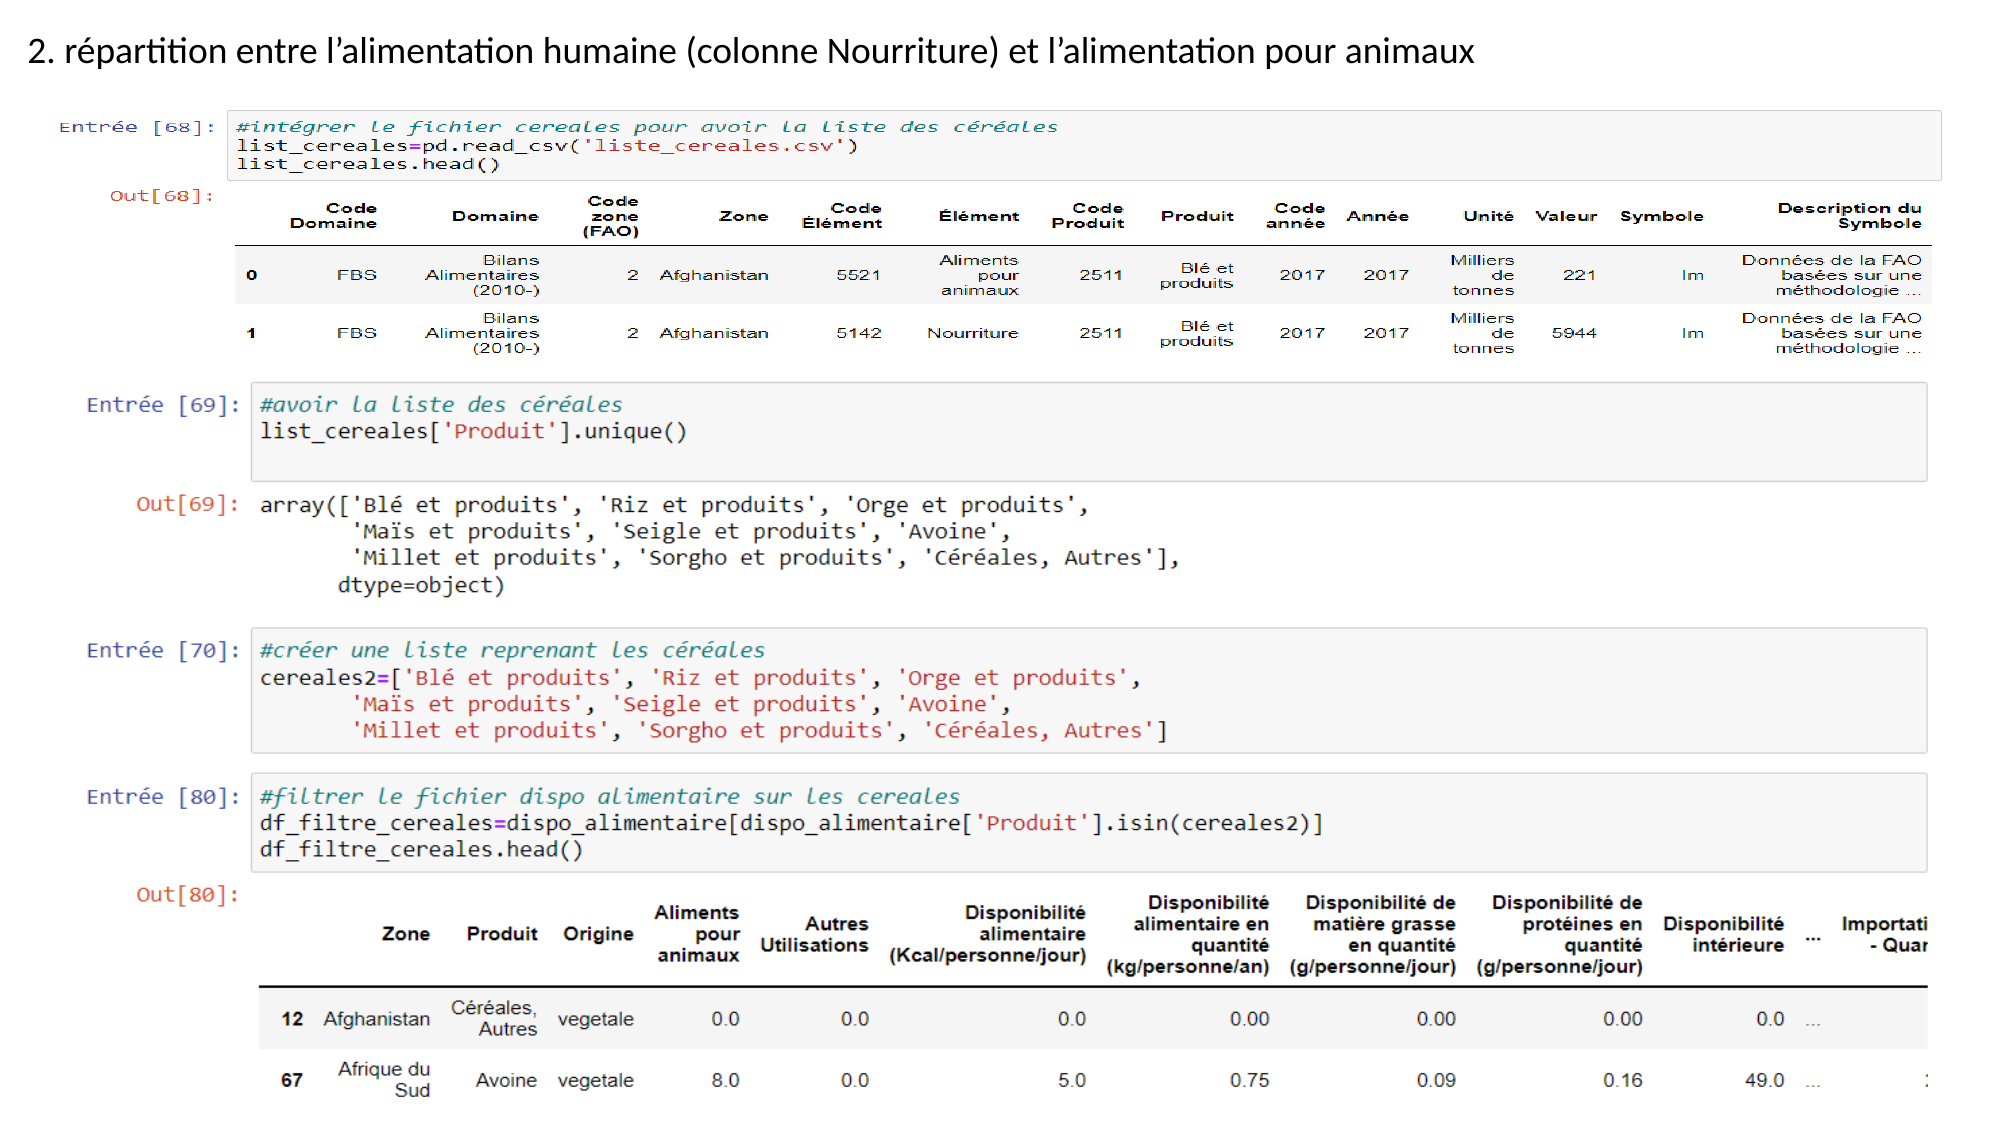

2. répartition entre l’alimentation humaine (colonne Nourriture) et l’alimentation pour animaux